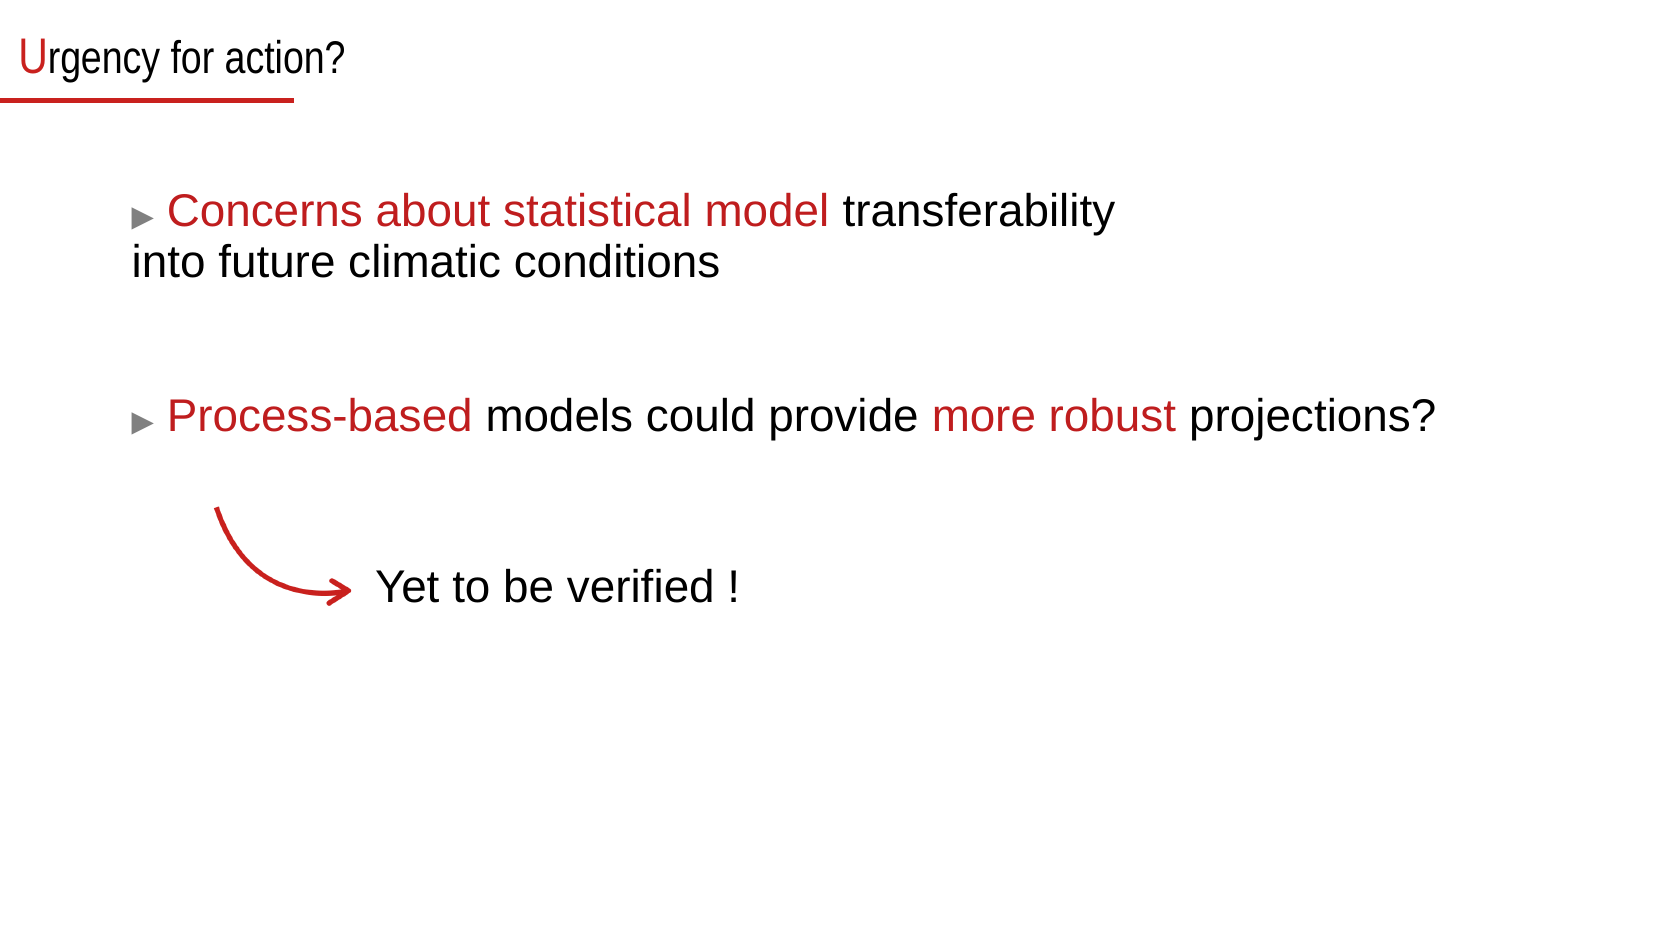

Urgency for action?
▶ Concerns about statistical model transferability
into future climatic conditions
▶ Process-based models could provide more robust projections?
Yet to be verified !